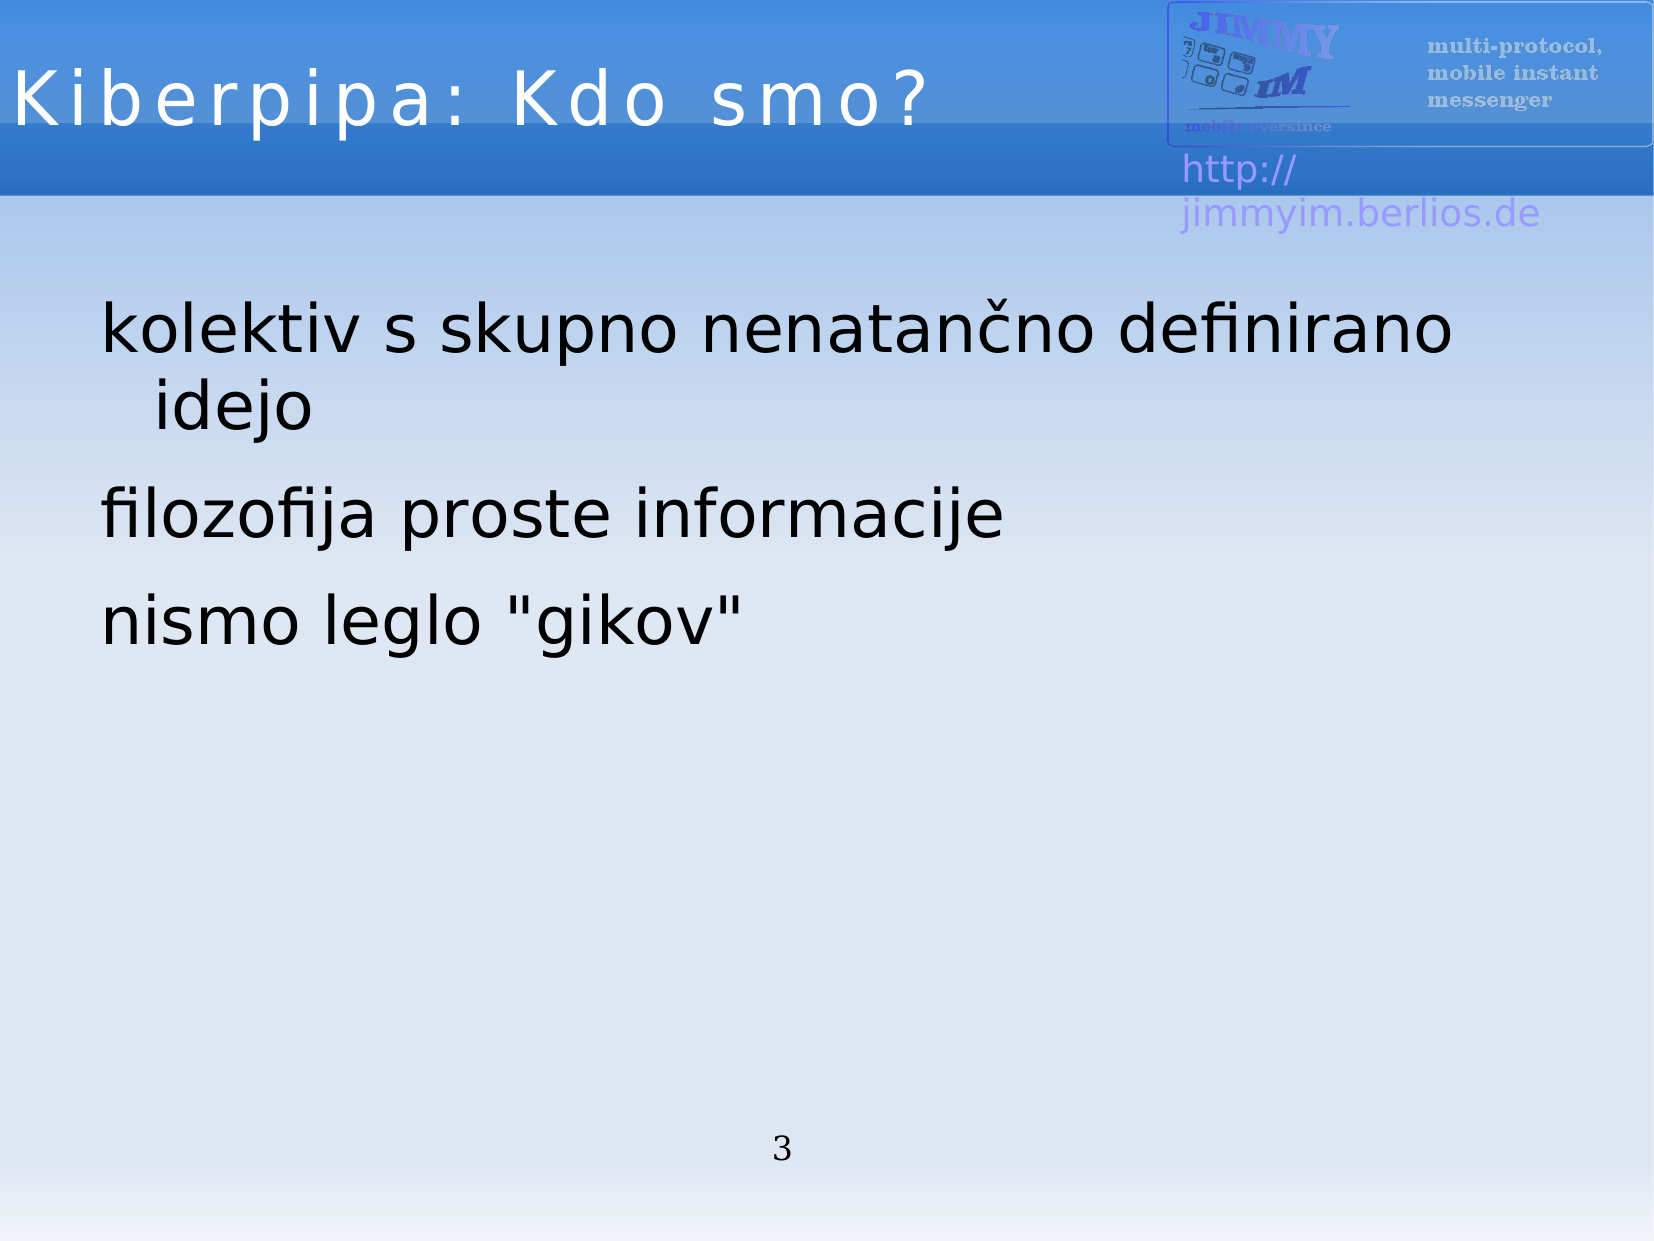

# Kiberpipa: Kdo smo?
kolektiv s skupno nenatančno definirano idejo
filozofija proste informacije
nismo leglo "gikov"
3